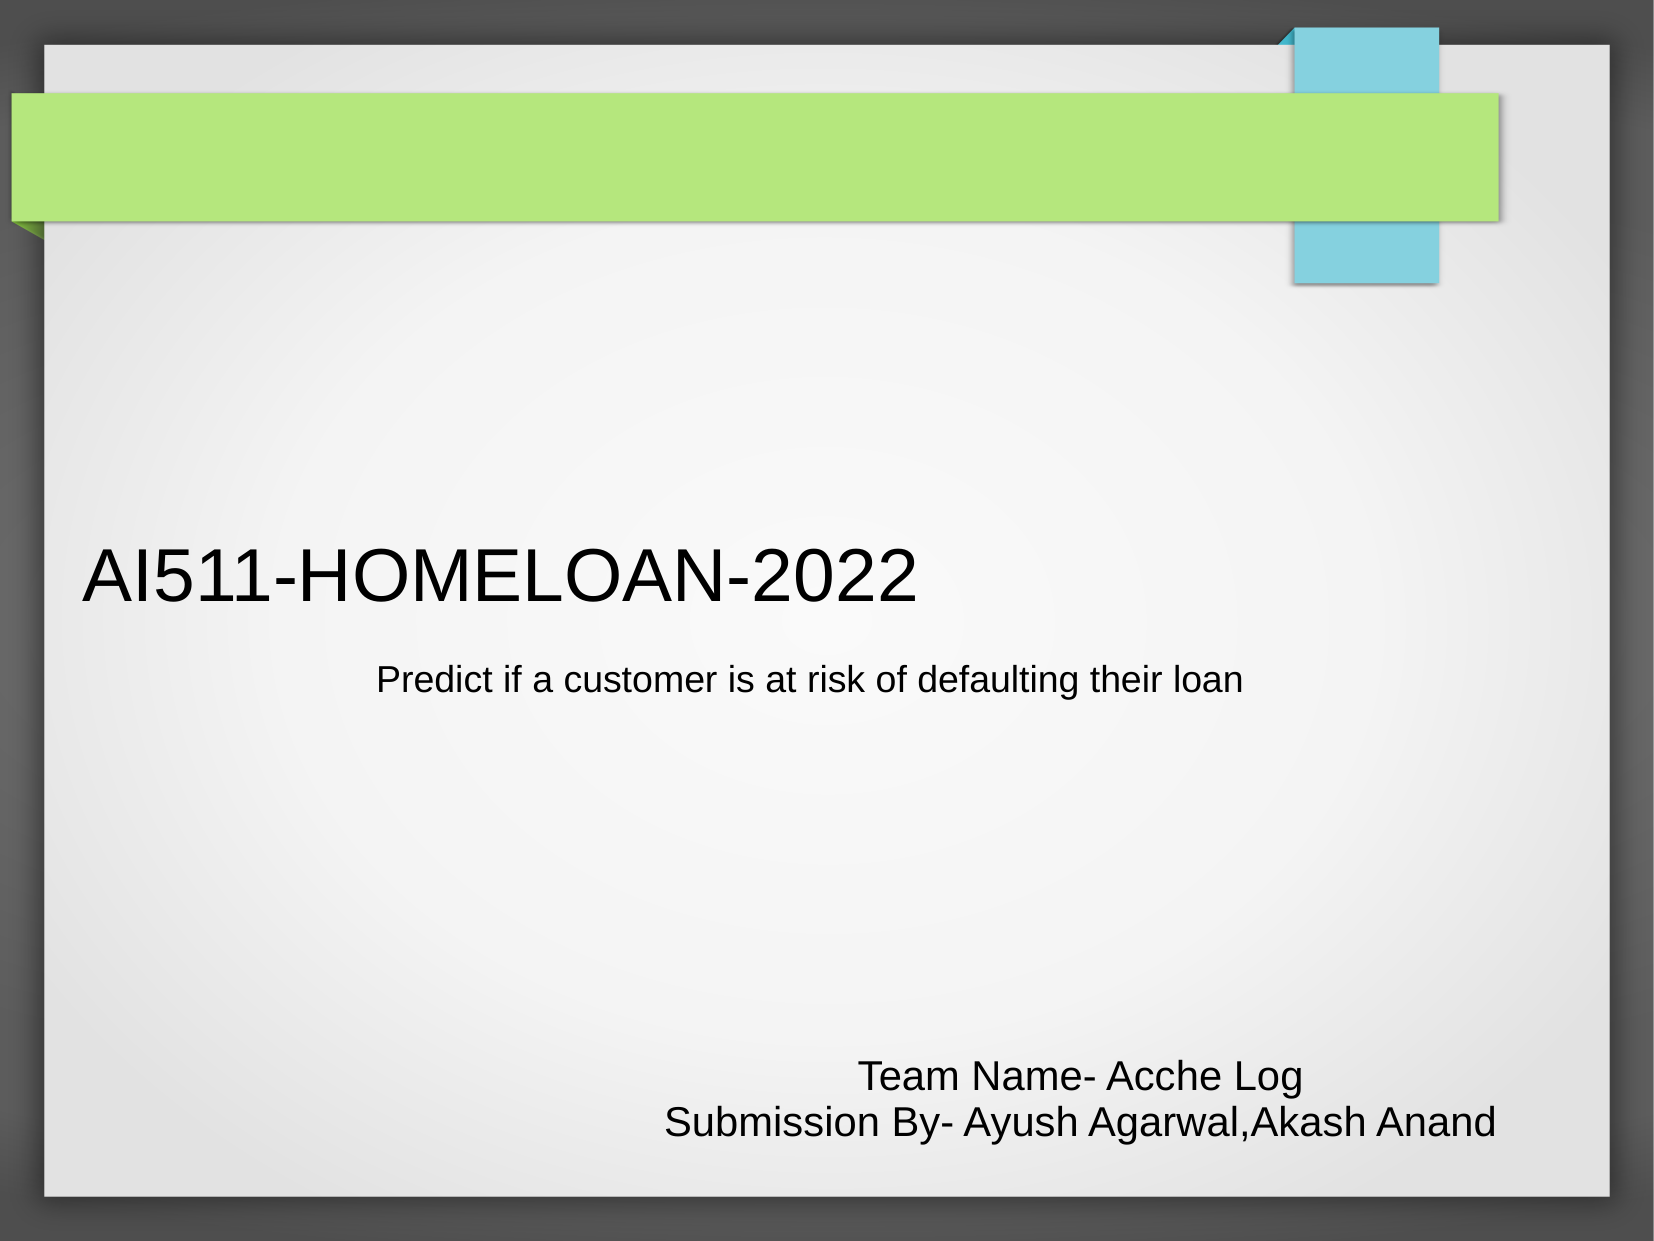

# AI511-HOMELOAN-2022
Predict if a customer is at risk of defaulting their loan
Team Name- Acche Log
Submission By- Ayush Agarwal,Akash Anand